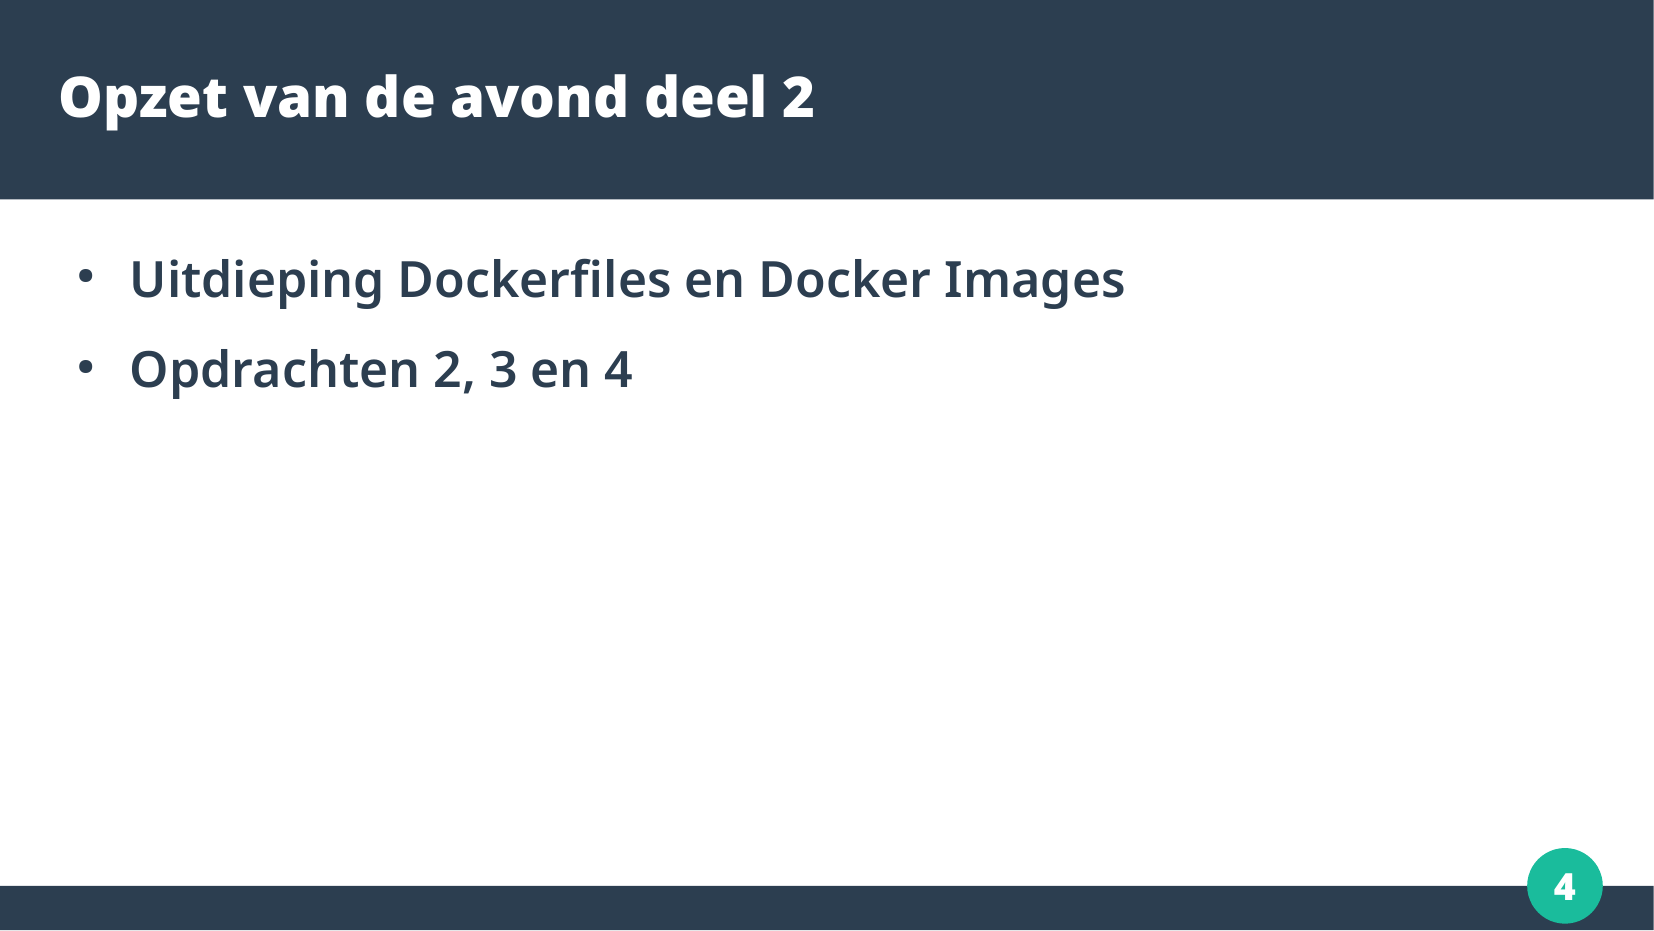

# Opzet van de avond deel 2
Uitdieping Dockerfiles en Docker Images
Opdrachten 2, 3 en 4